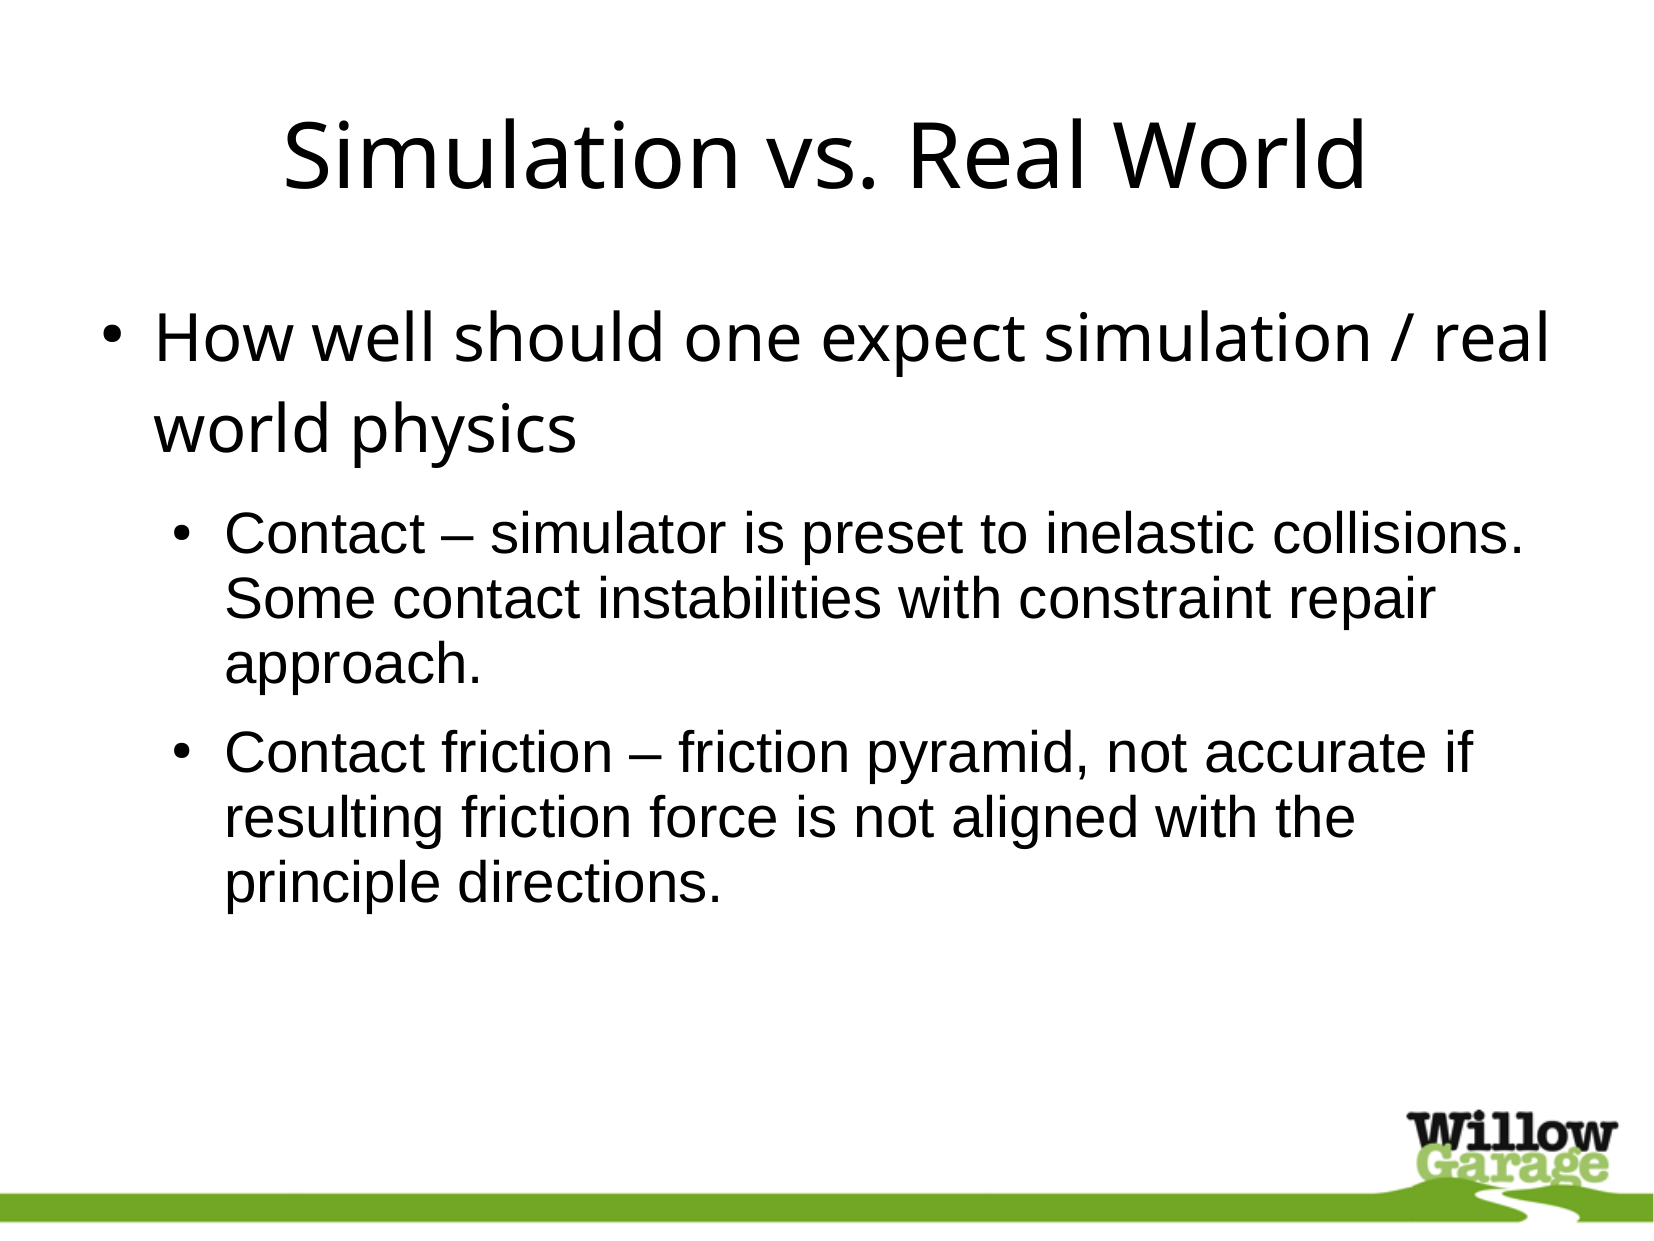

# Simulation vs. Real World
How well should one expect simulation / real world physics
Contact – simulator is preset to inelastic collisions. Some contact instabilities with constraint repair approach.
Contact friction – friction pyramid, not accurate if resulting friction force is not aligned with the principle directions.